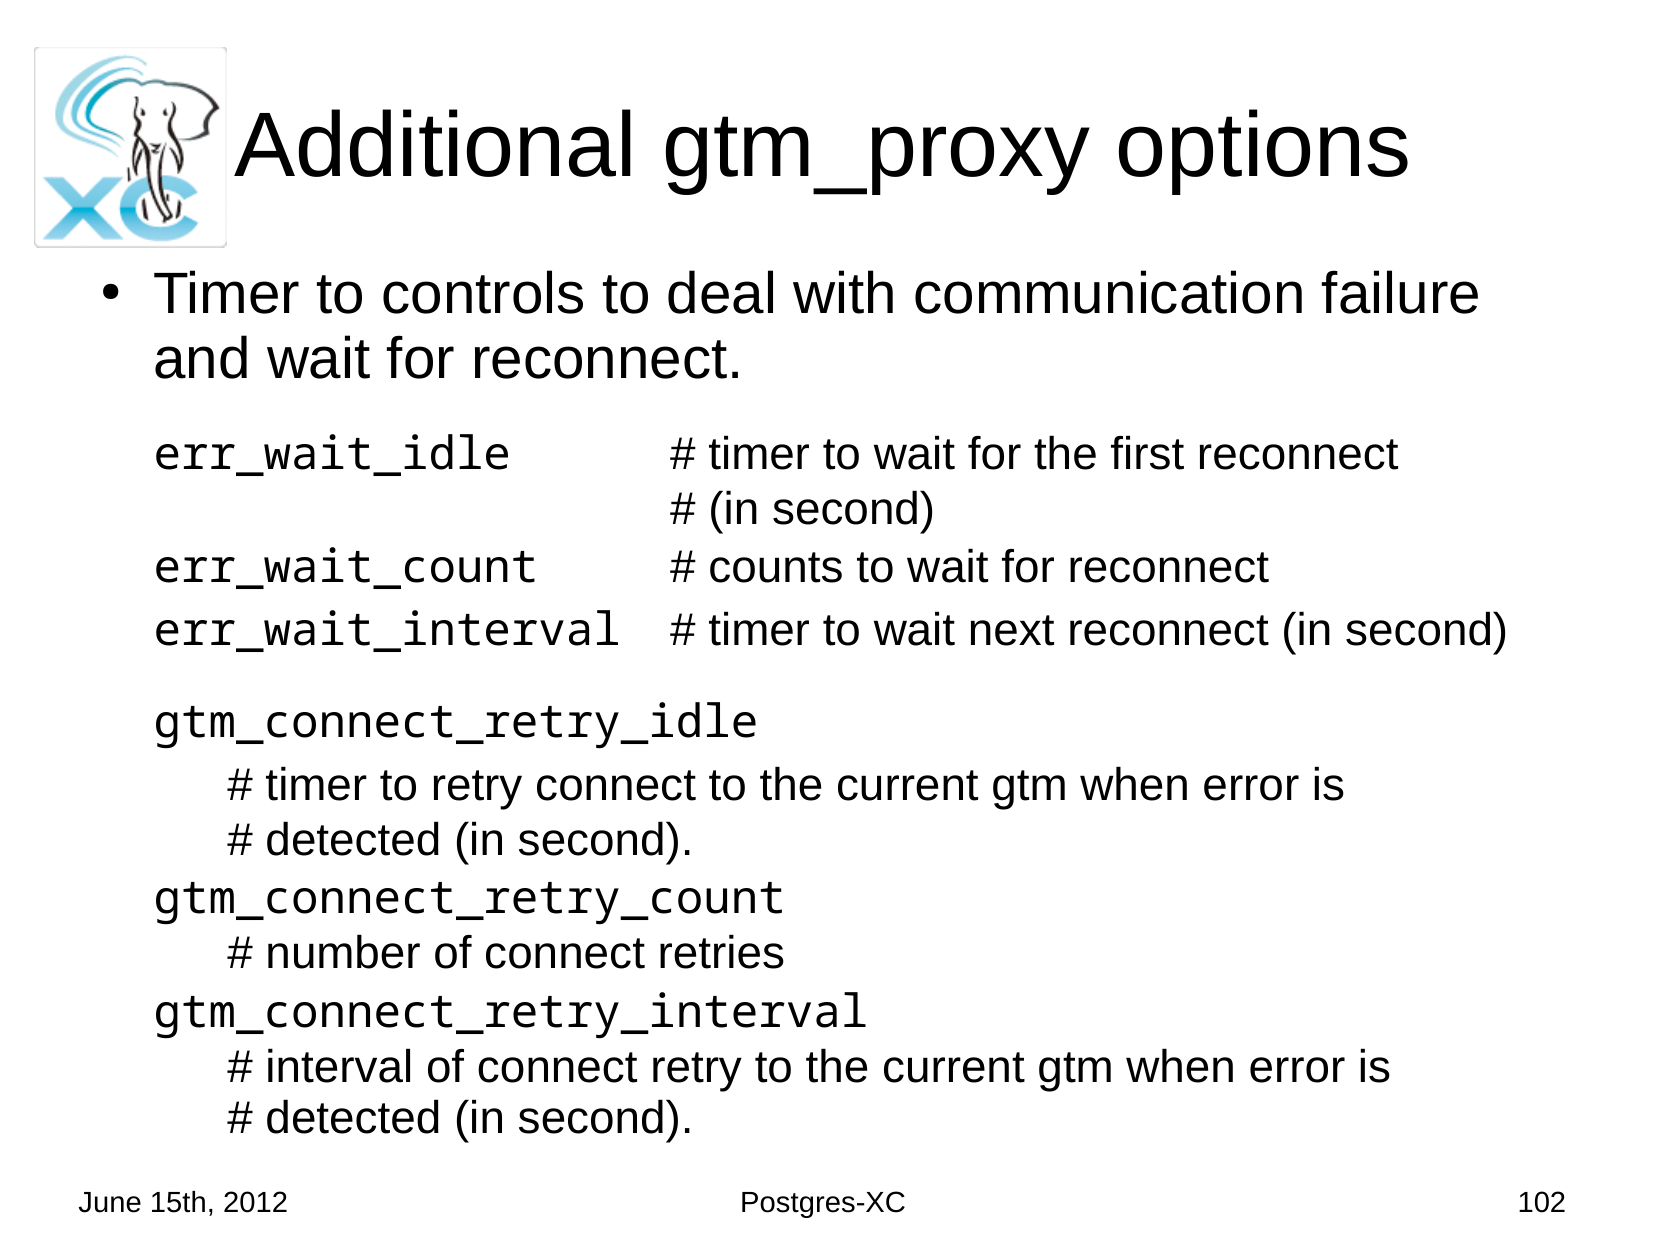

# Additional gtm_proxy options
Timer to controls to deal with communication failure and wait for reconnect.
err_wait_idle			# timer to wait for the first reconnect
							# (in second)
err_wait_count		# counts to wait for reconnect
err_wait_interval	# timer to wait next reconnect (in second)
gtm_connect_retry_idle
	# timer to retry connect to the current gtm when error is
	# detected (in second).
gtm_connect_retry_count
	# number of connect retries
gtm_connect_retry_interval
	# interval of connect retry to the current gtm when error is
	# detected (in second).
102